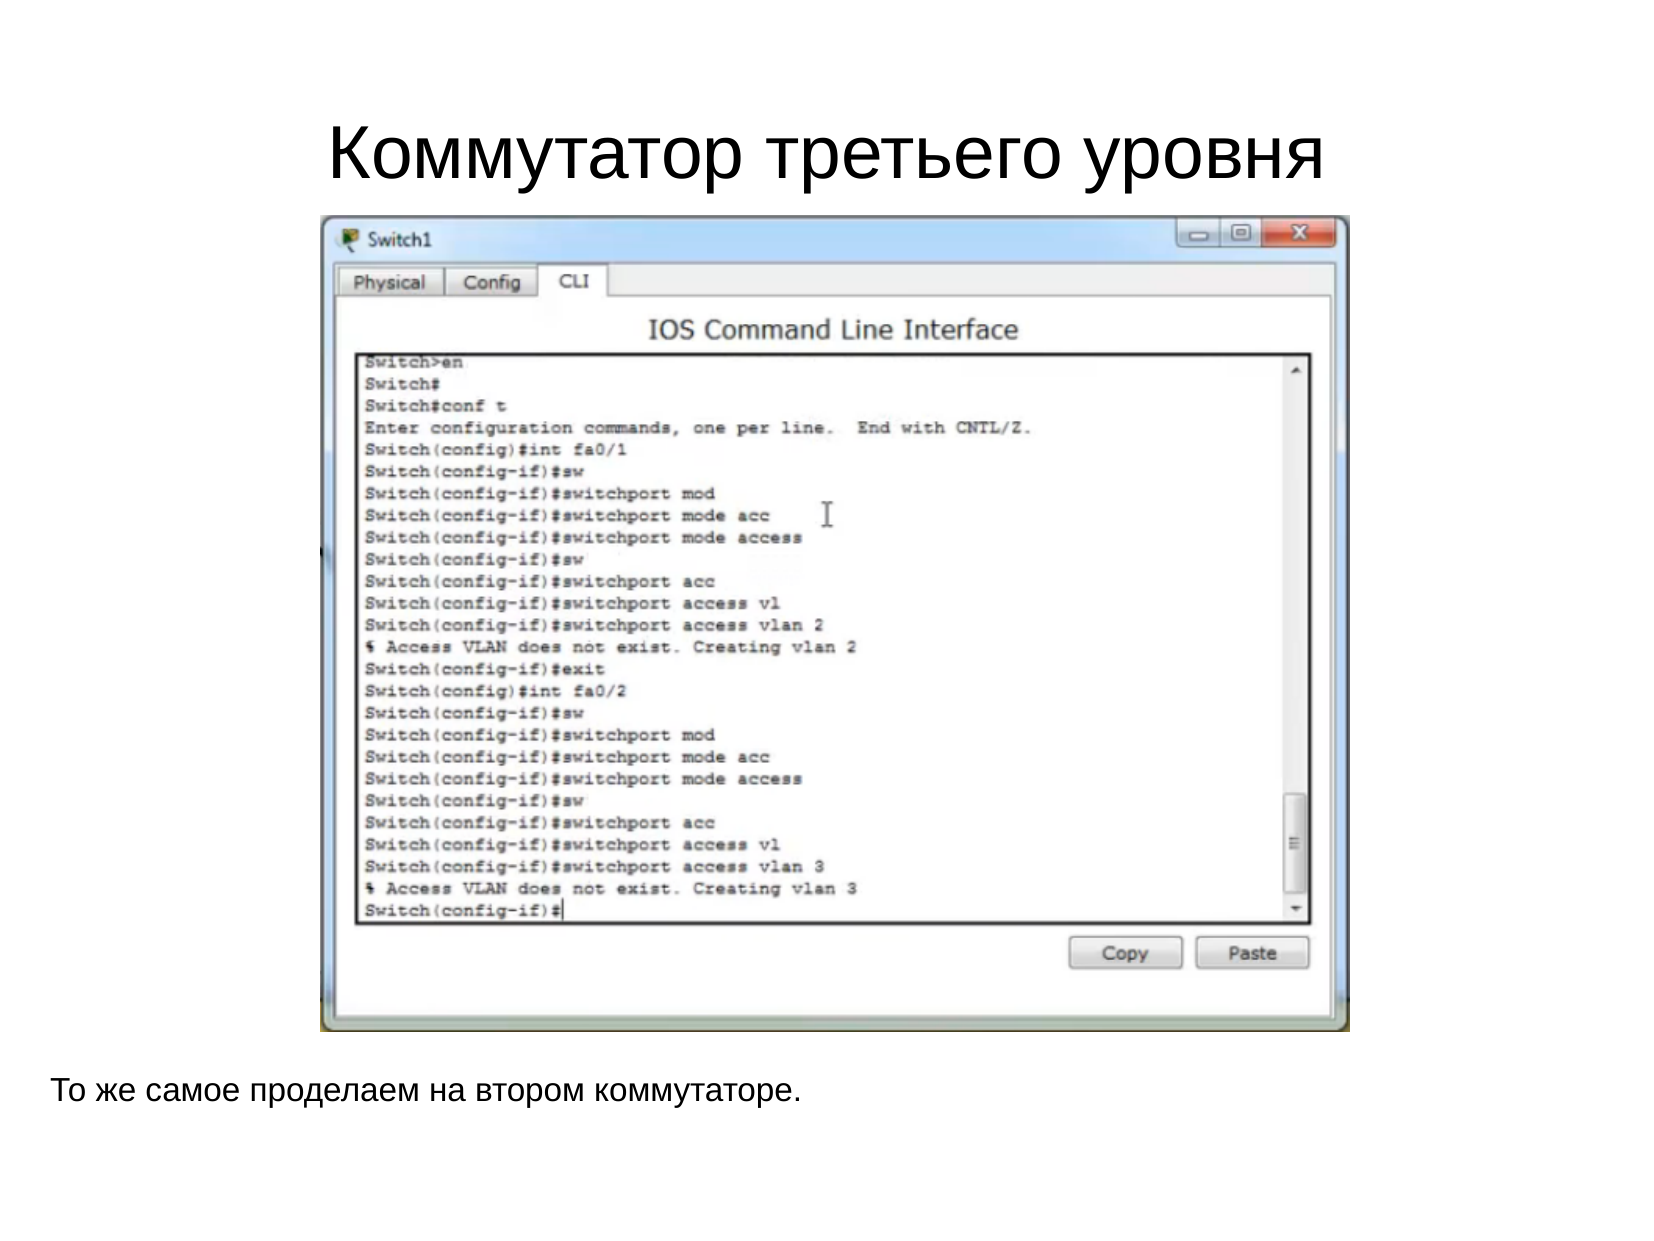

# Коммутатор третьего уровня
То же самое проделаем на втором коммутаторе.